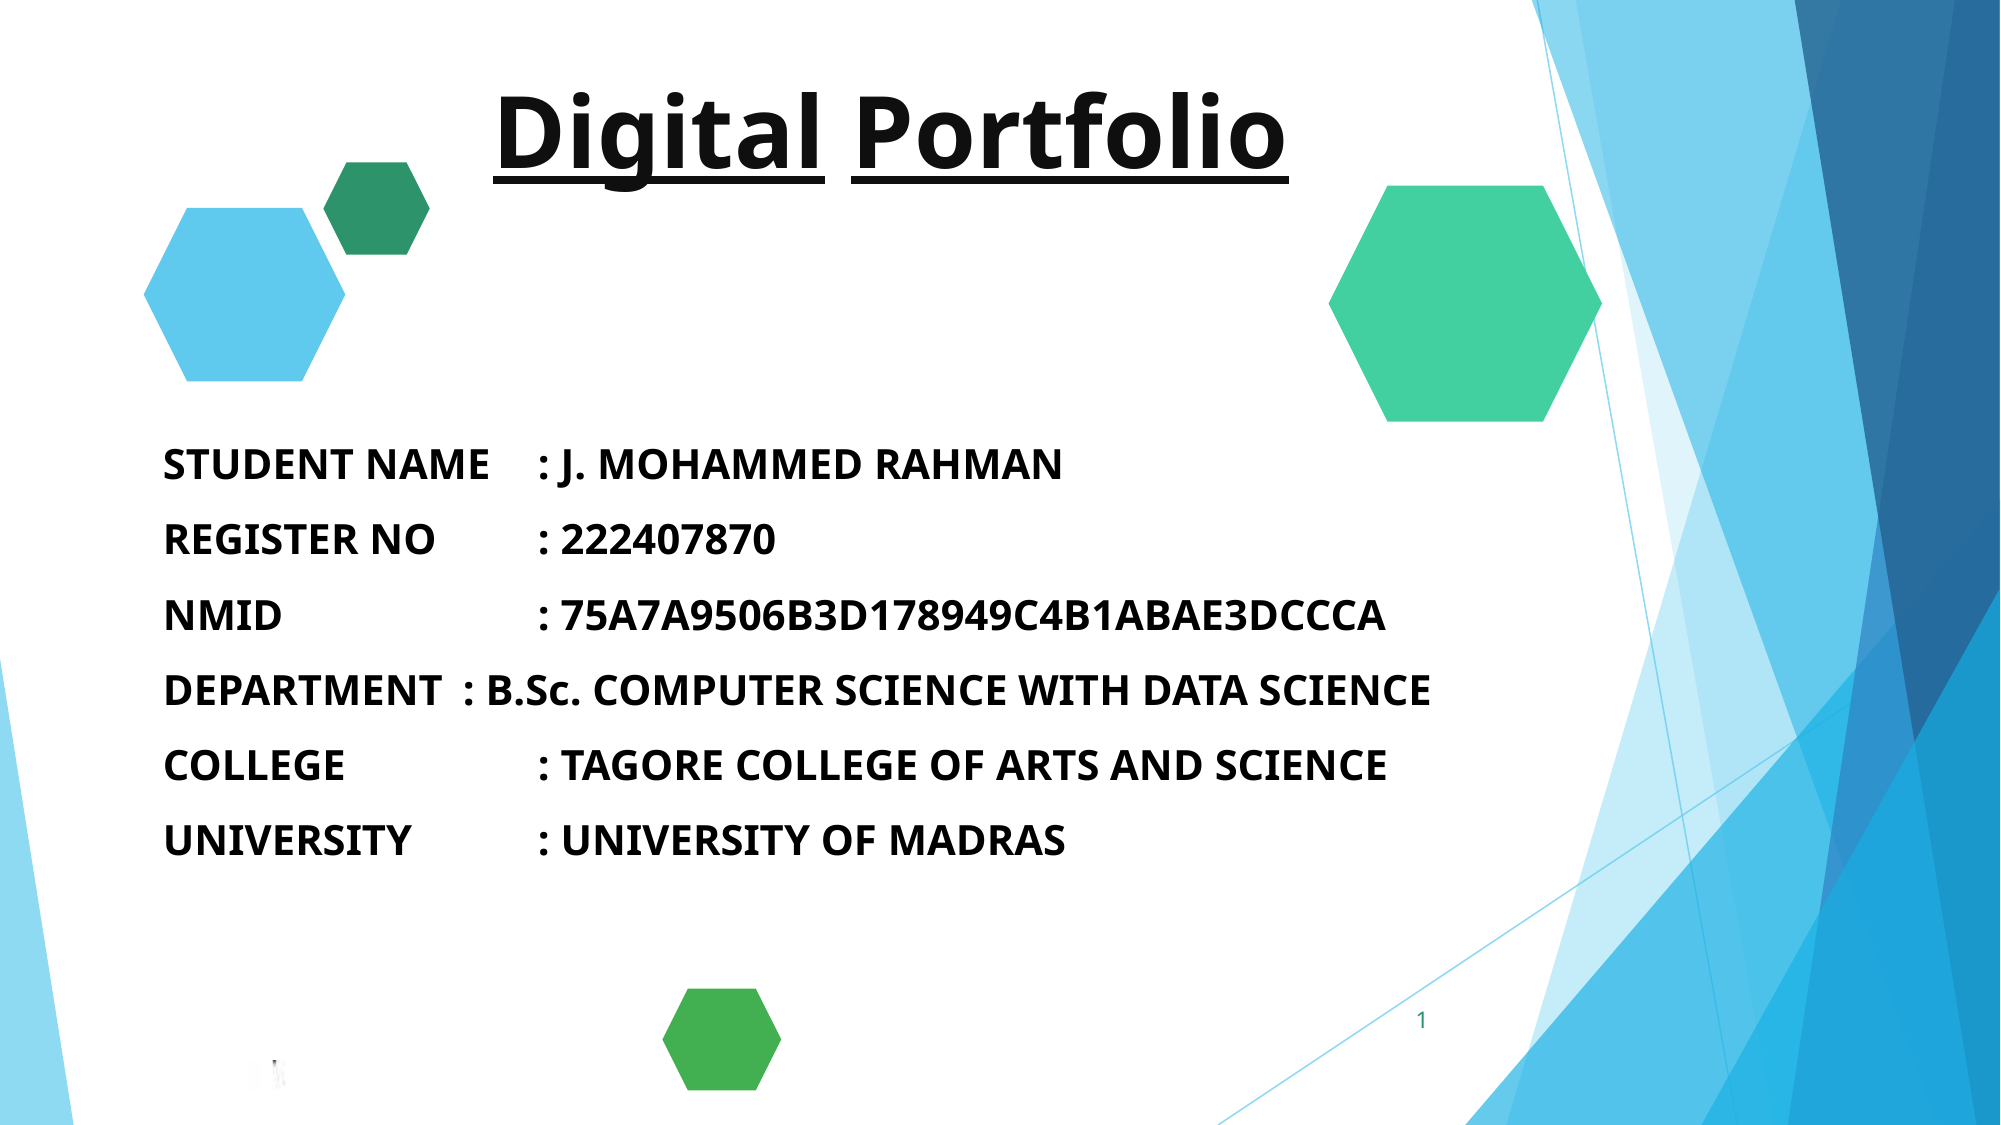

# Digital Portfolio
STUDENT NAME	: J. MOHAMMED RAHMAN
REGISTER NO		: 222407870
NMID				: 75A7A9506B3D178949C4B1ABAE3DCCCA
DEPARTMENT	: B.Sc. COMPUTER SCIENCE WITH DATA SCIENCE
COLLEGE			: TAGORE COLLEGE OF ARTS AND SCIENCE
UNIVERSITY		: UNIVERSITY OF MADRAS